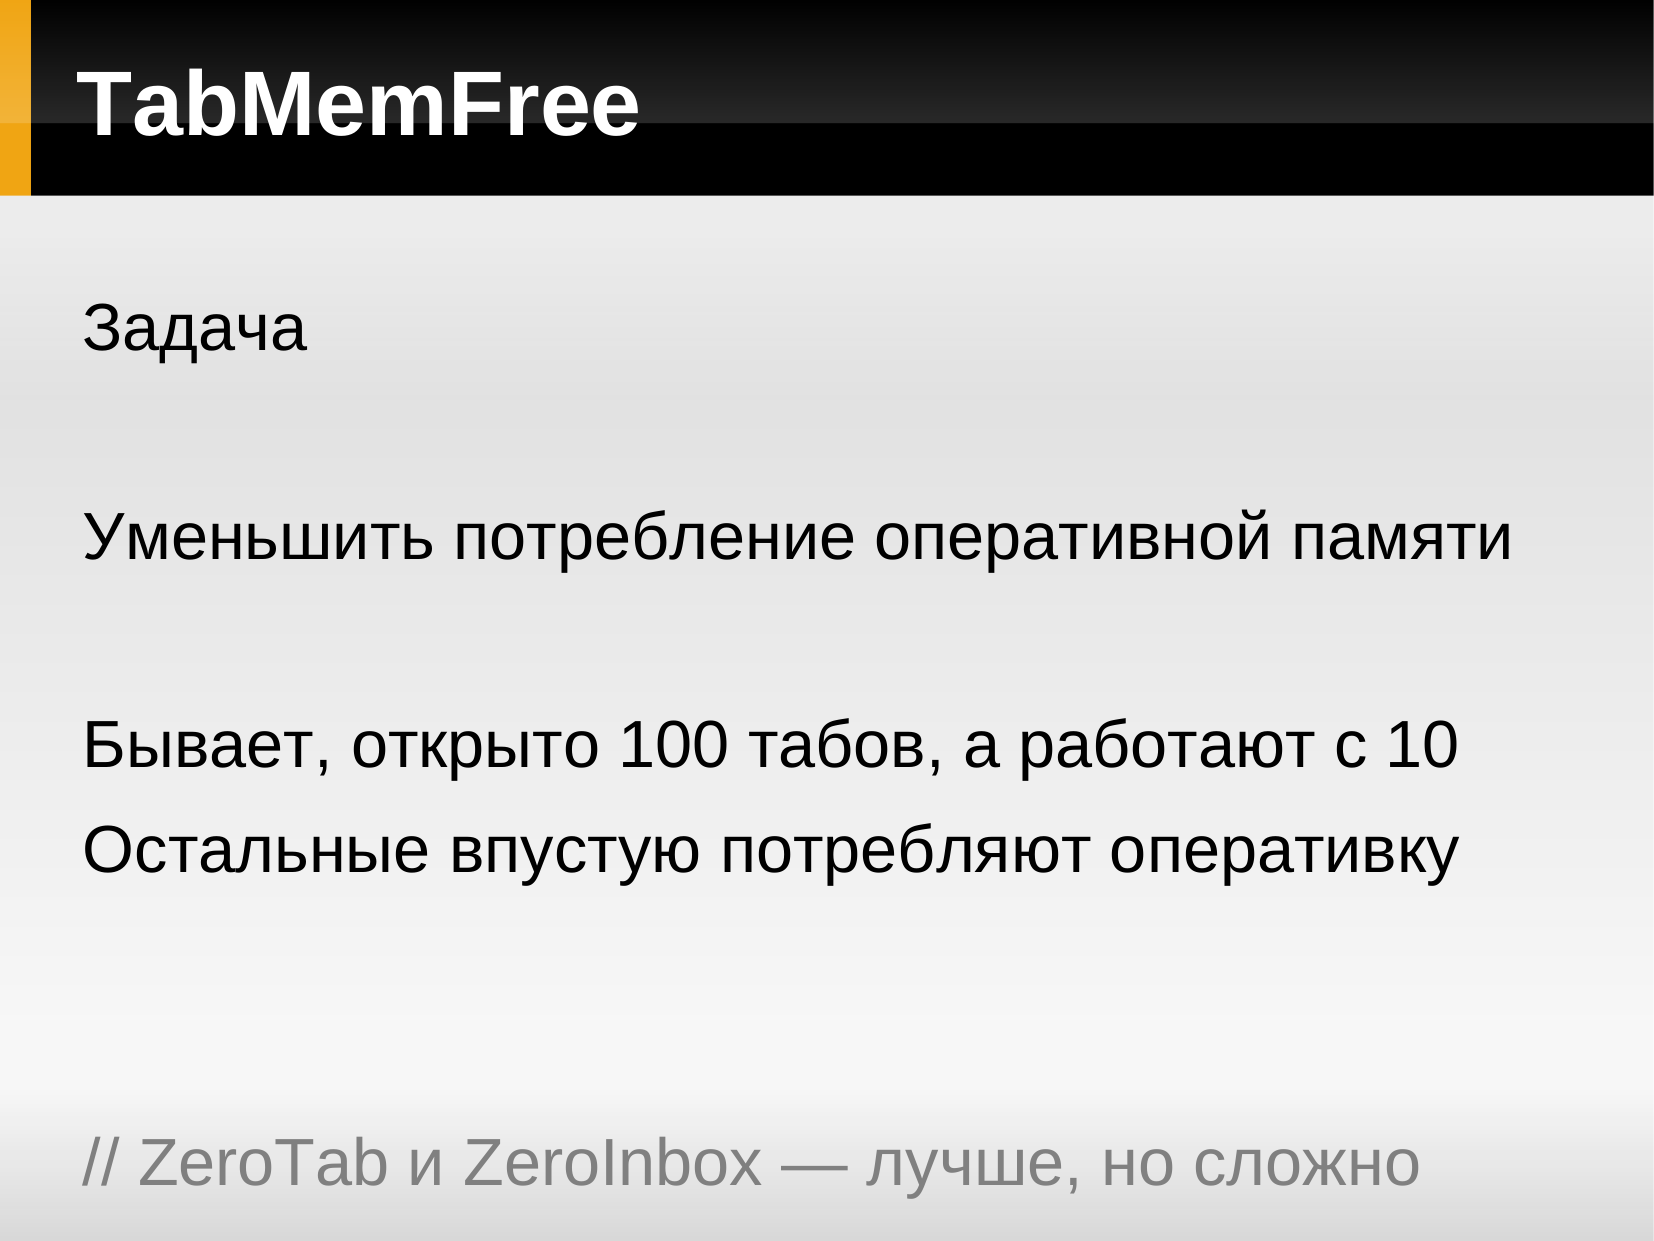

# TabMemFree
Задача
Уменьшить потребление оперативной памяти
Бывает, открыто 100 табов, а работают с 10
Остальные впустую потребляют оперативку
// ZeroTab и ZeroInbox — лучше, но сложно